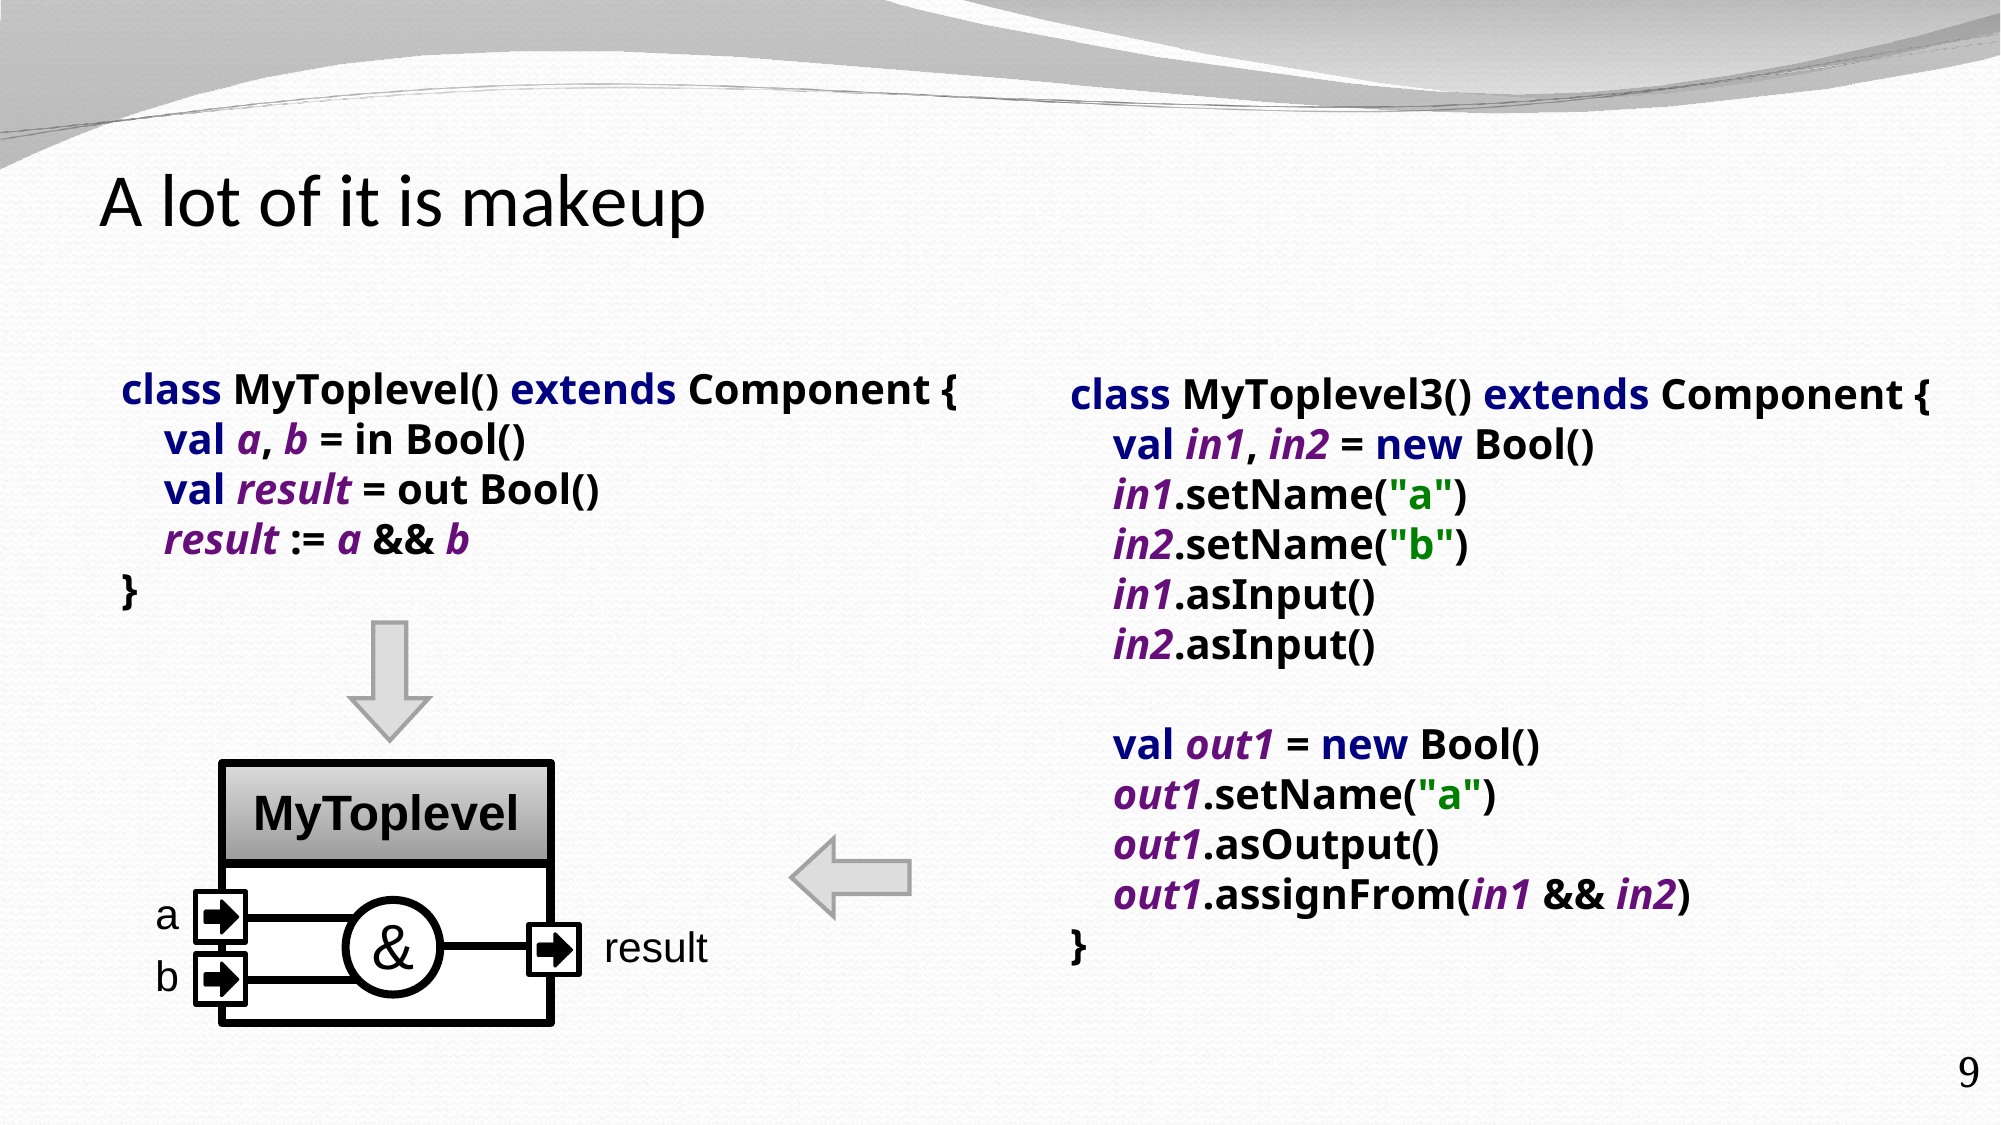

# A lot of it is makeup
class MyToplevel() extends Component {
 val a, b = in Bool()
 val result = out Bool()
 result := a && b
}
class MyToplevel3() extends Component {
 val in1, in2 = new Bool()
 in1.setName("a")
 in2.setName("b")
 in1.asInput()
 in2.asInput()
 val out1 = new Bool()
 out1.setName("a")
 out1.asOutput()
 out1.assignFrom(in1 && in2)
}